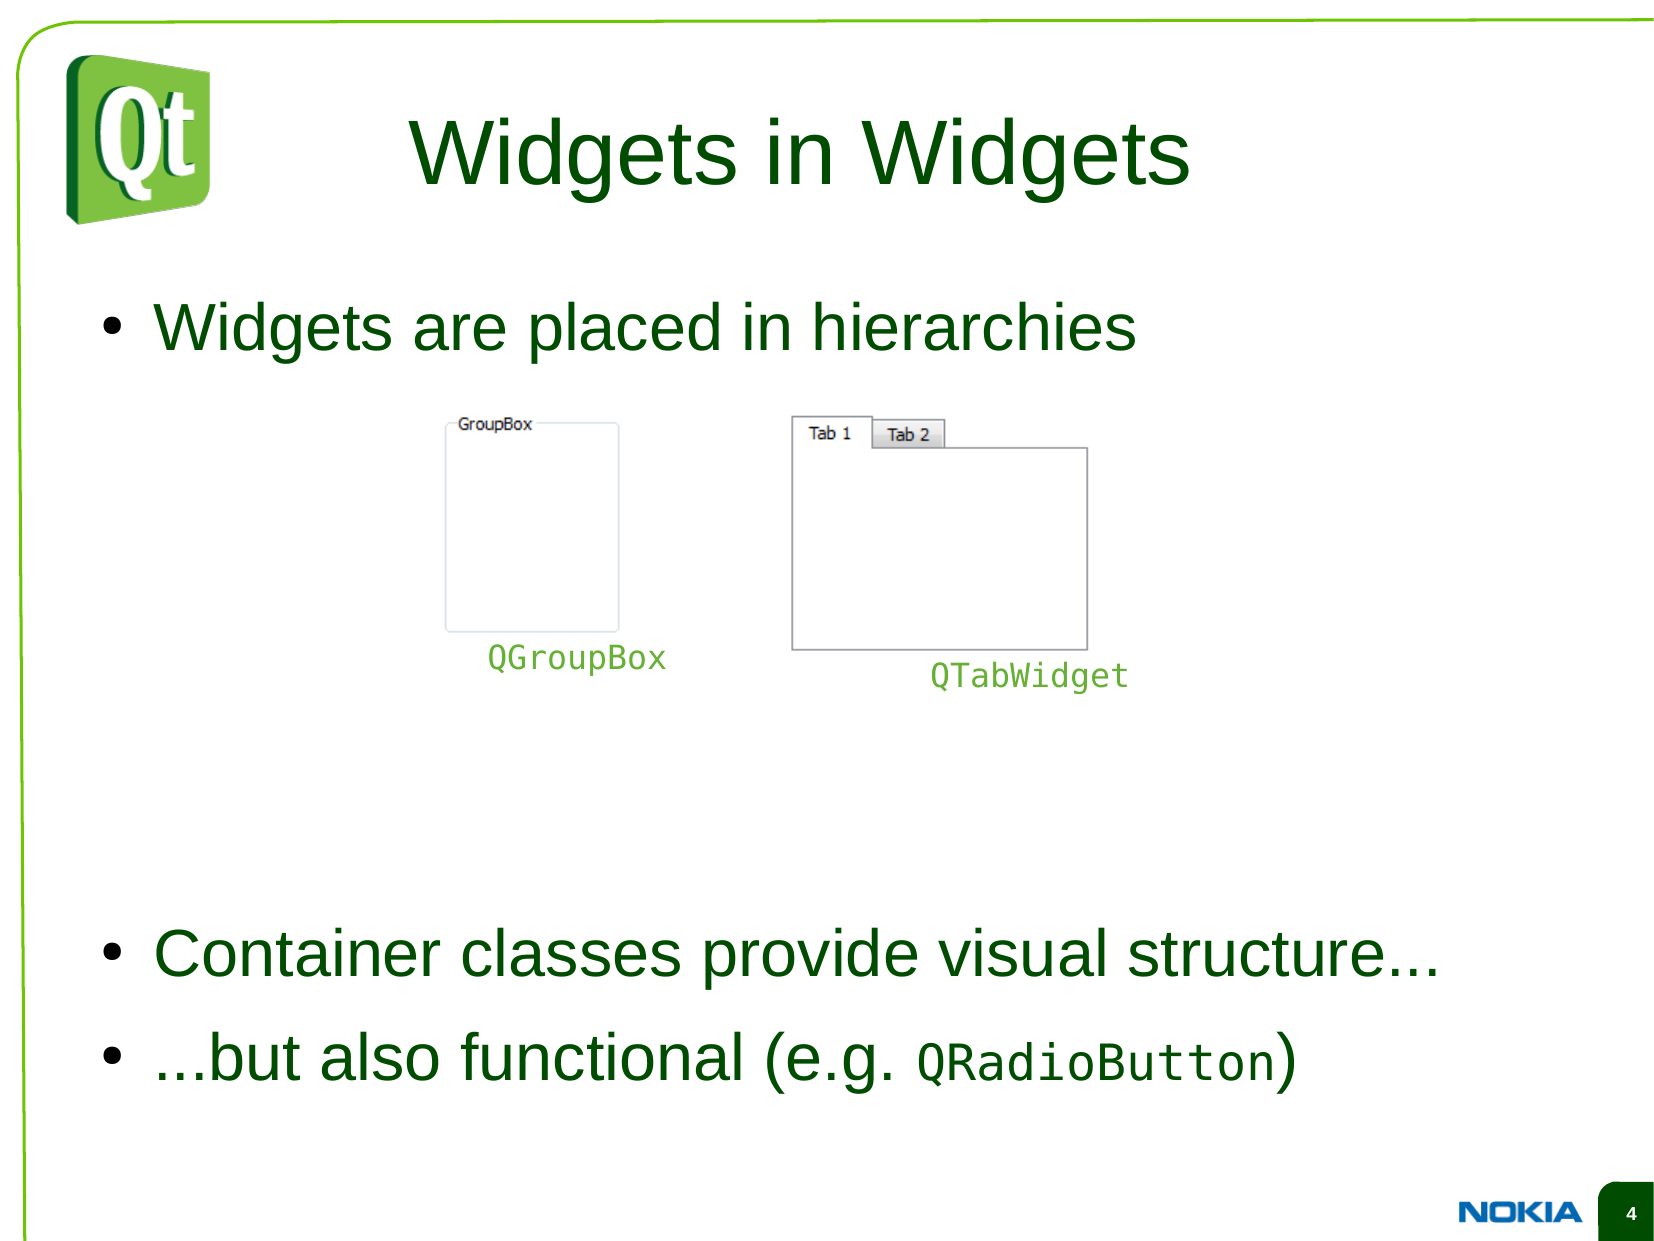

# Widgets in Widgets
Widgets are placed in hierarchies
Container classes provide visual structure...
...but also functional (e.g. QRadioButton)
QGroupBox
QTabWidget